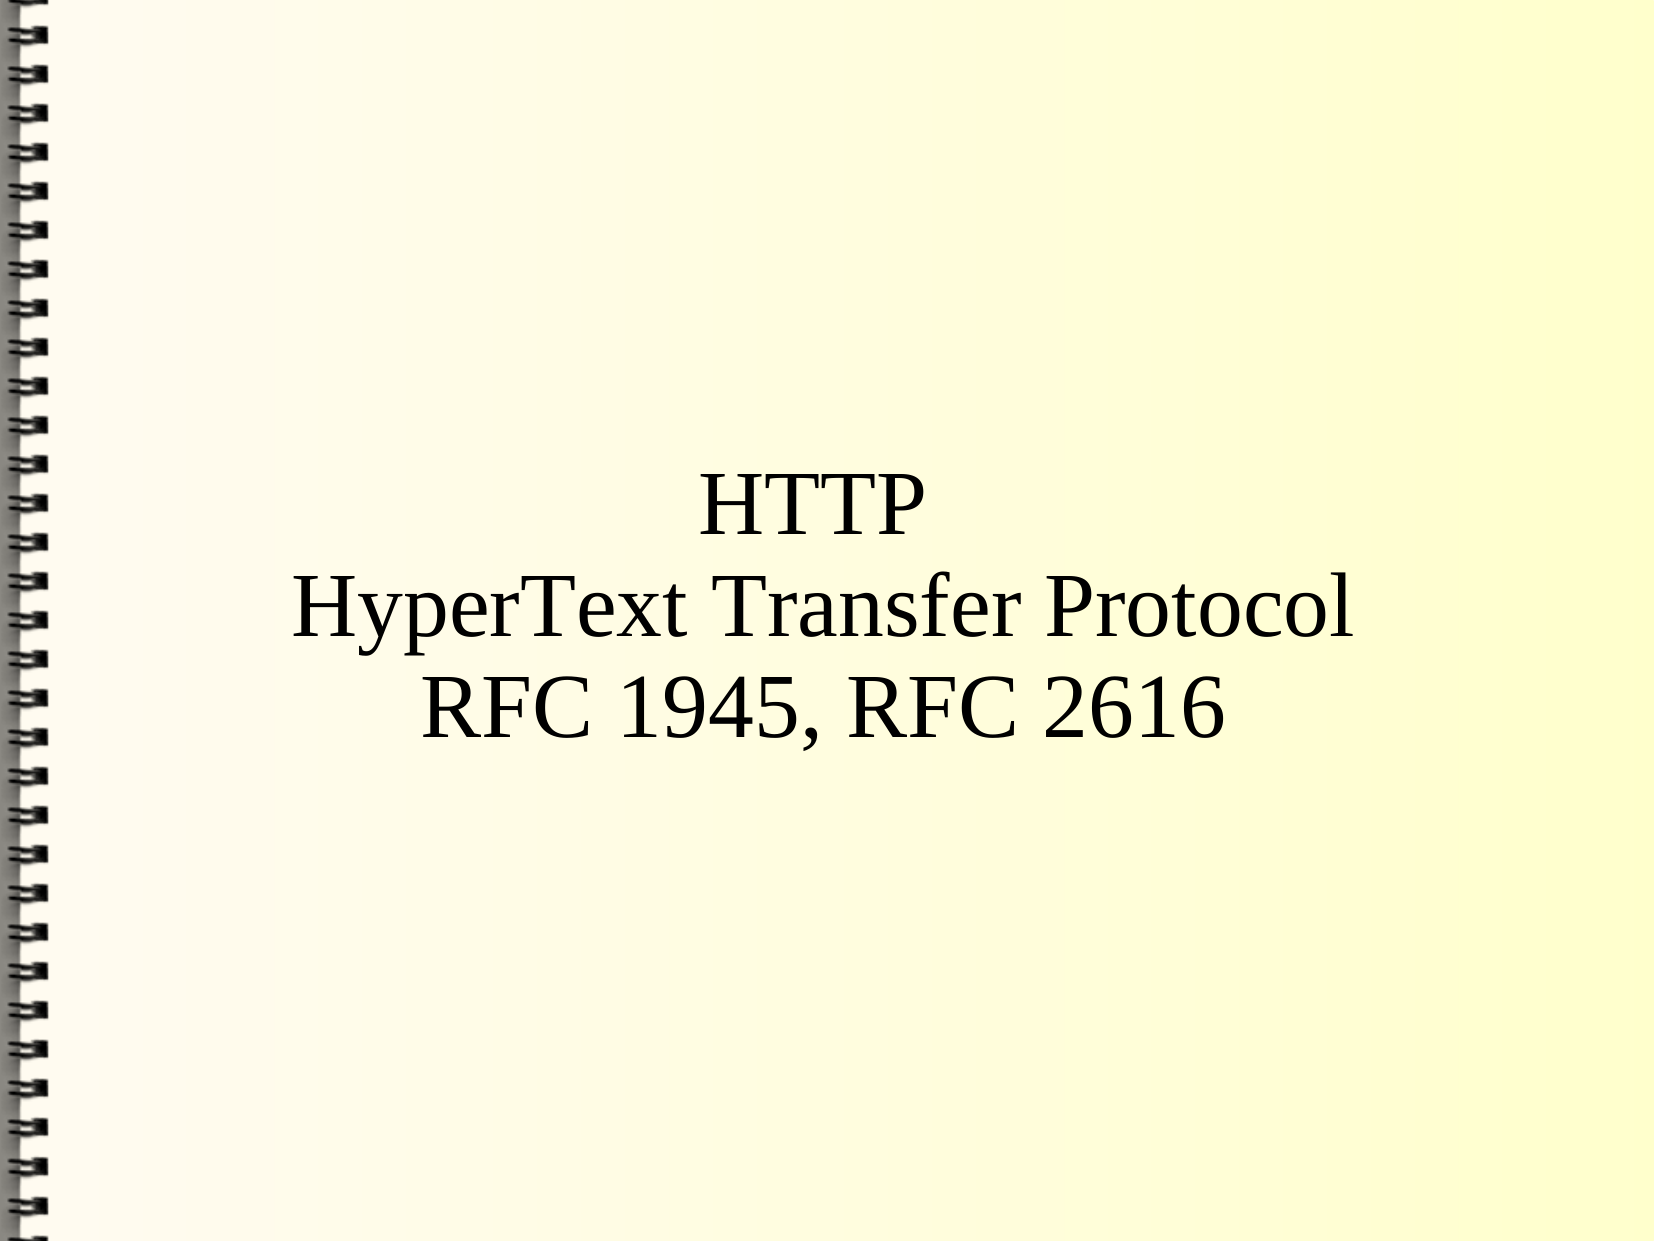

# HTTP HyperText Transfer Protocol RFC 1945, RFC 2616